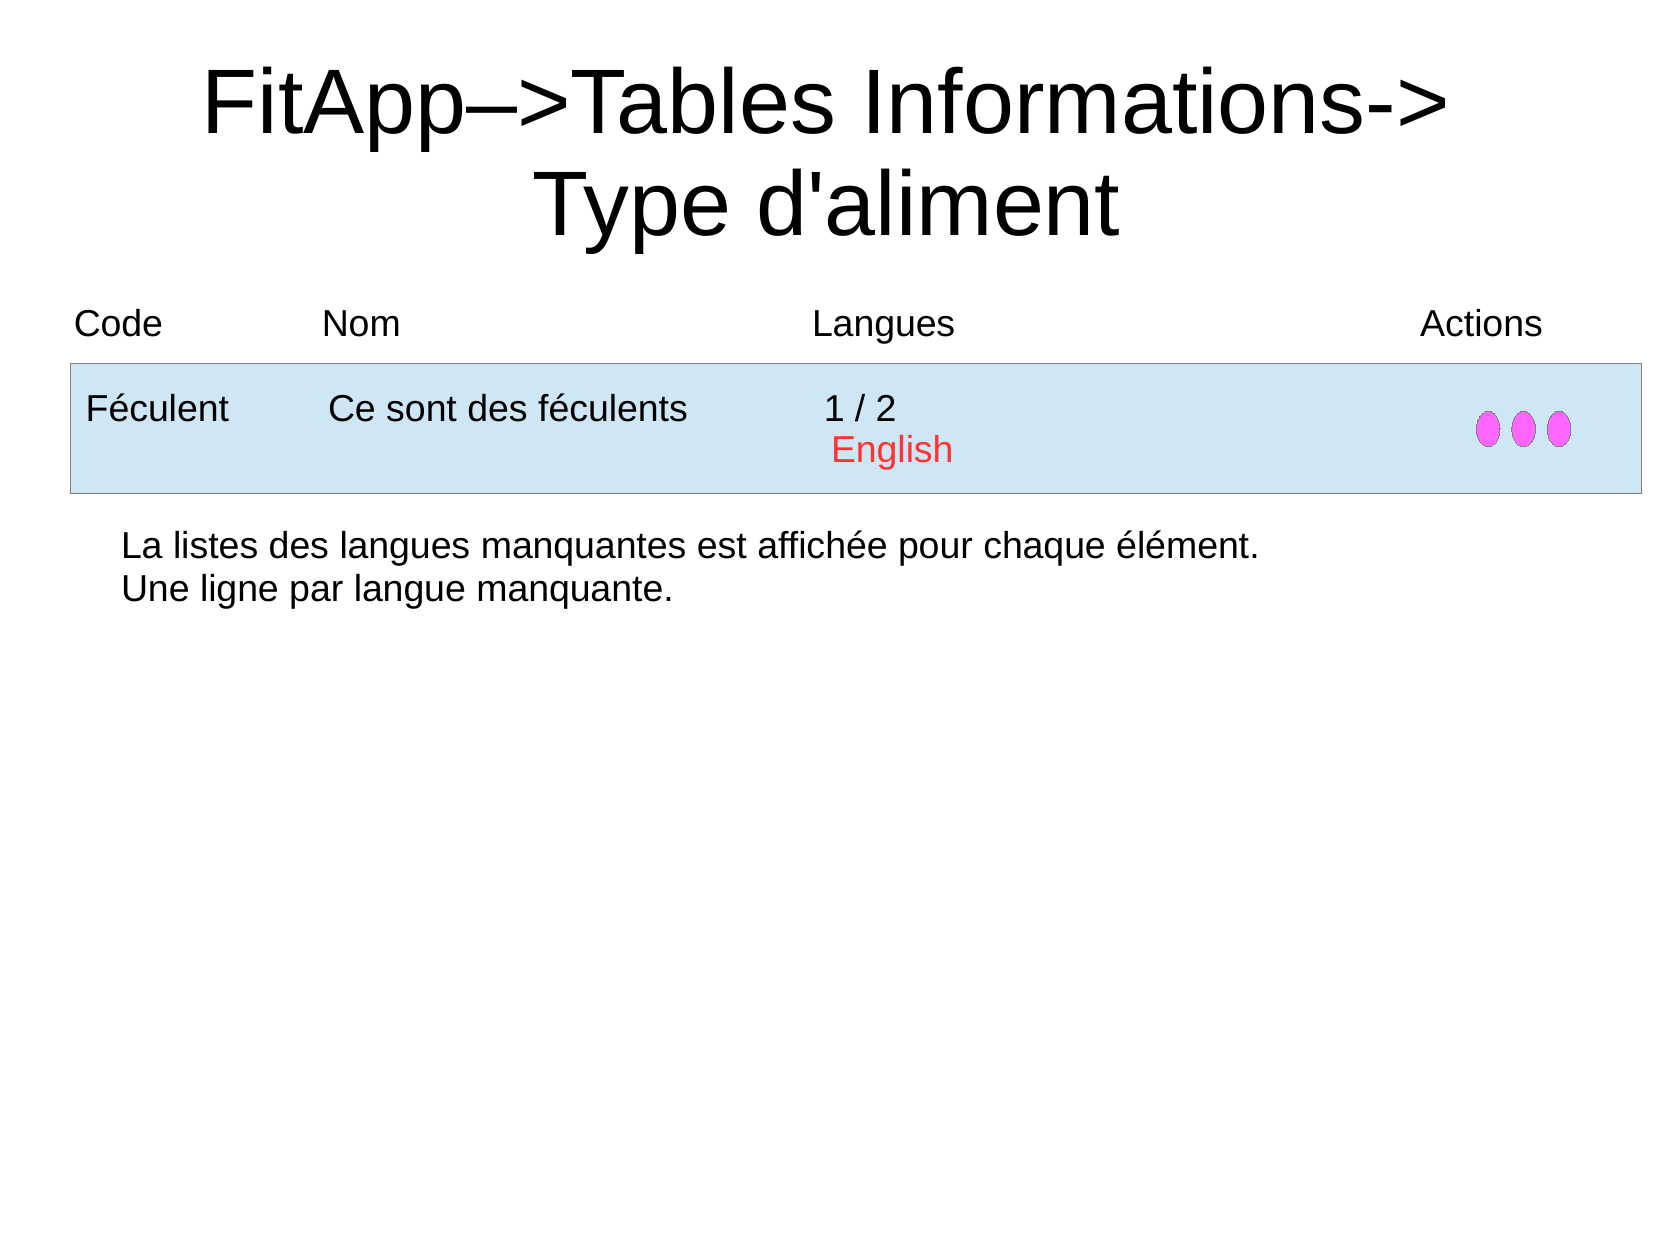

# FitApp–>Tables Informations-> Type d'aliment
Code
Nom
Langues
Actions
Féculent		 Ce sont des féculents		1 / 2
 English
La listes des langues manquantes est affichée pour chaque élément.
Une ligne par langue manquante.